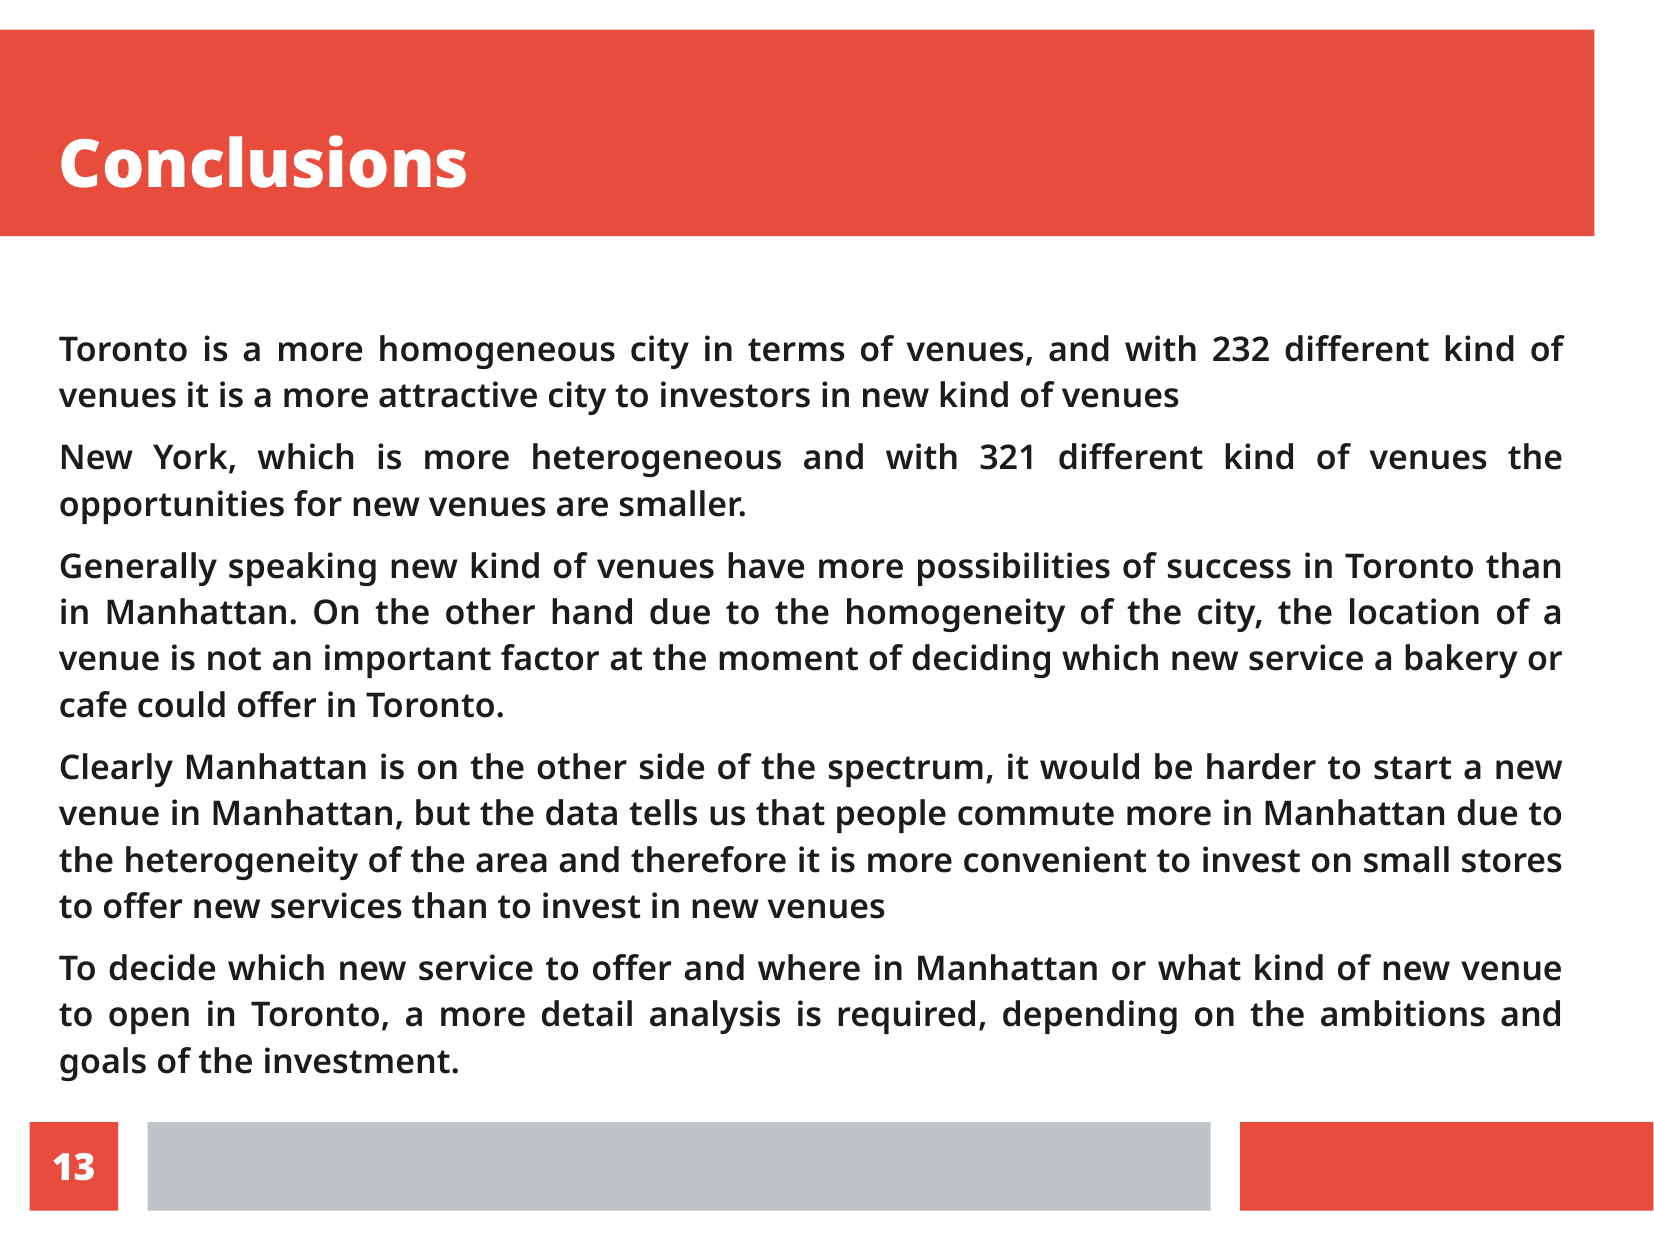

# Conclusions
Toronto is a more homogeneous city in terms of venues, and with 232 different kind of venues it is a more attractive city to investors in new kind of venues
New York, which is more heterogeneous and with 321 different kind of venues the opportunities for new venues are smaller.
Generally speaking new kind of venues have more possibilities of success in Toronto than in Manhattan. On the other hand due to the homogeneity of the city, the location of a venue is not an important factor at the moment of deciding which new service a bakery or cafe could offer in Toronto.
Clearly Manhattan is on the other side of the spectrum, it would be harder to start a new venue in Manhattan, but the data tells us that people commute more in Manhattan due to the heterogeneity of the area and therefore it is more convenient to invest on small stores to offer new services than to invest in new venues
To decide which new service to offer and where in Manhattan or what kind of new venue to open in Toronto, a more detail analysis is required, depending on the ambitions and goals of the investment.
13